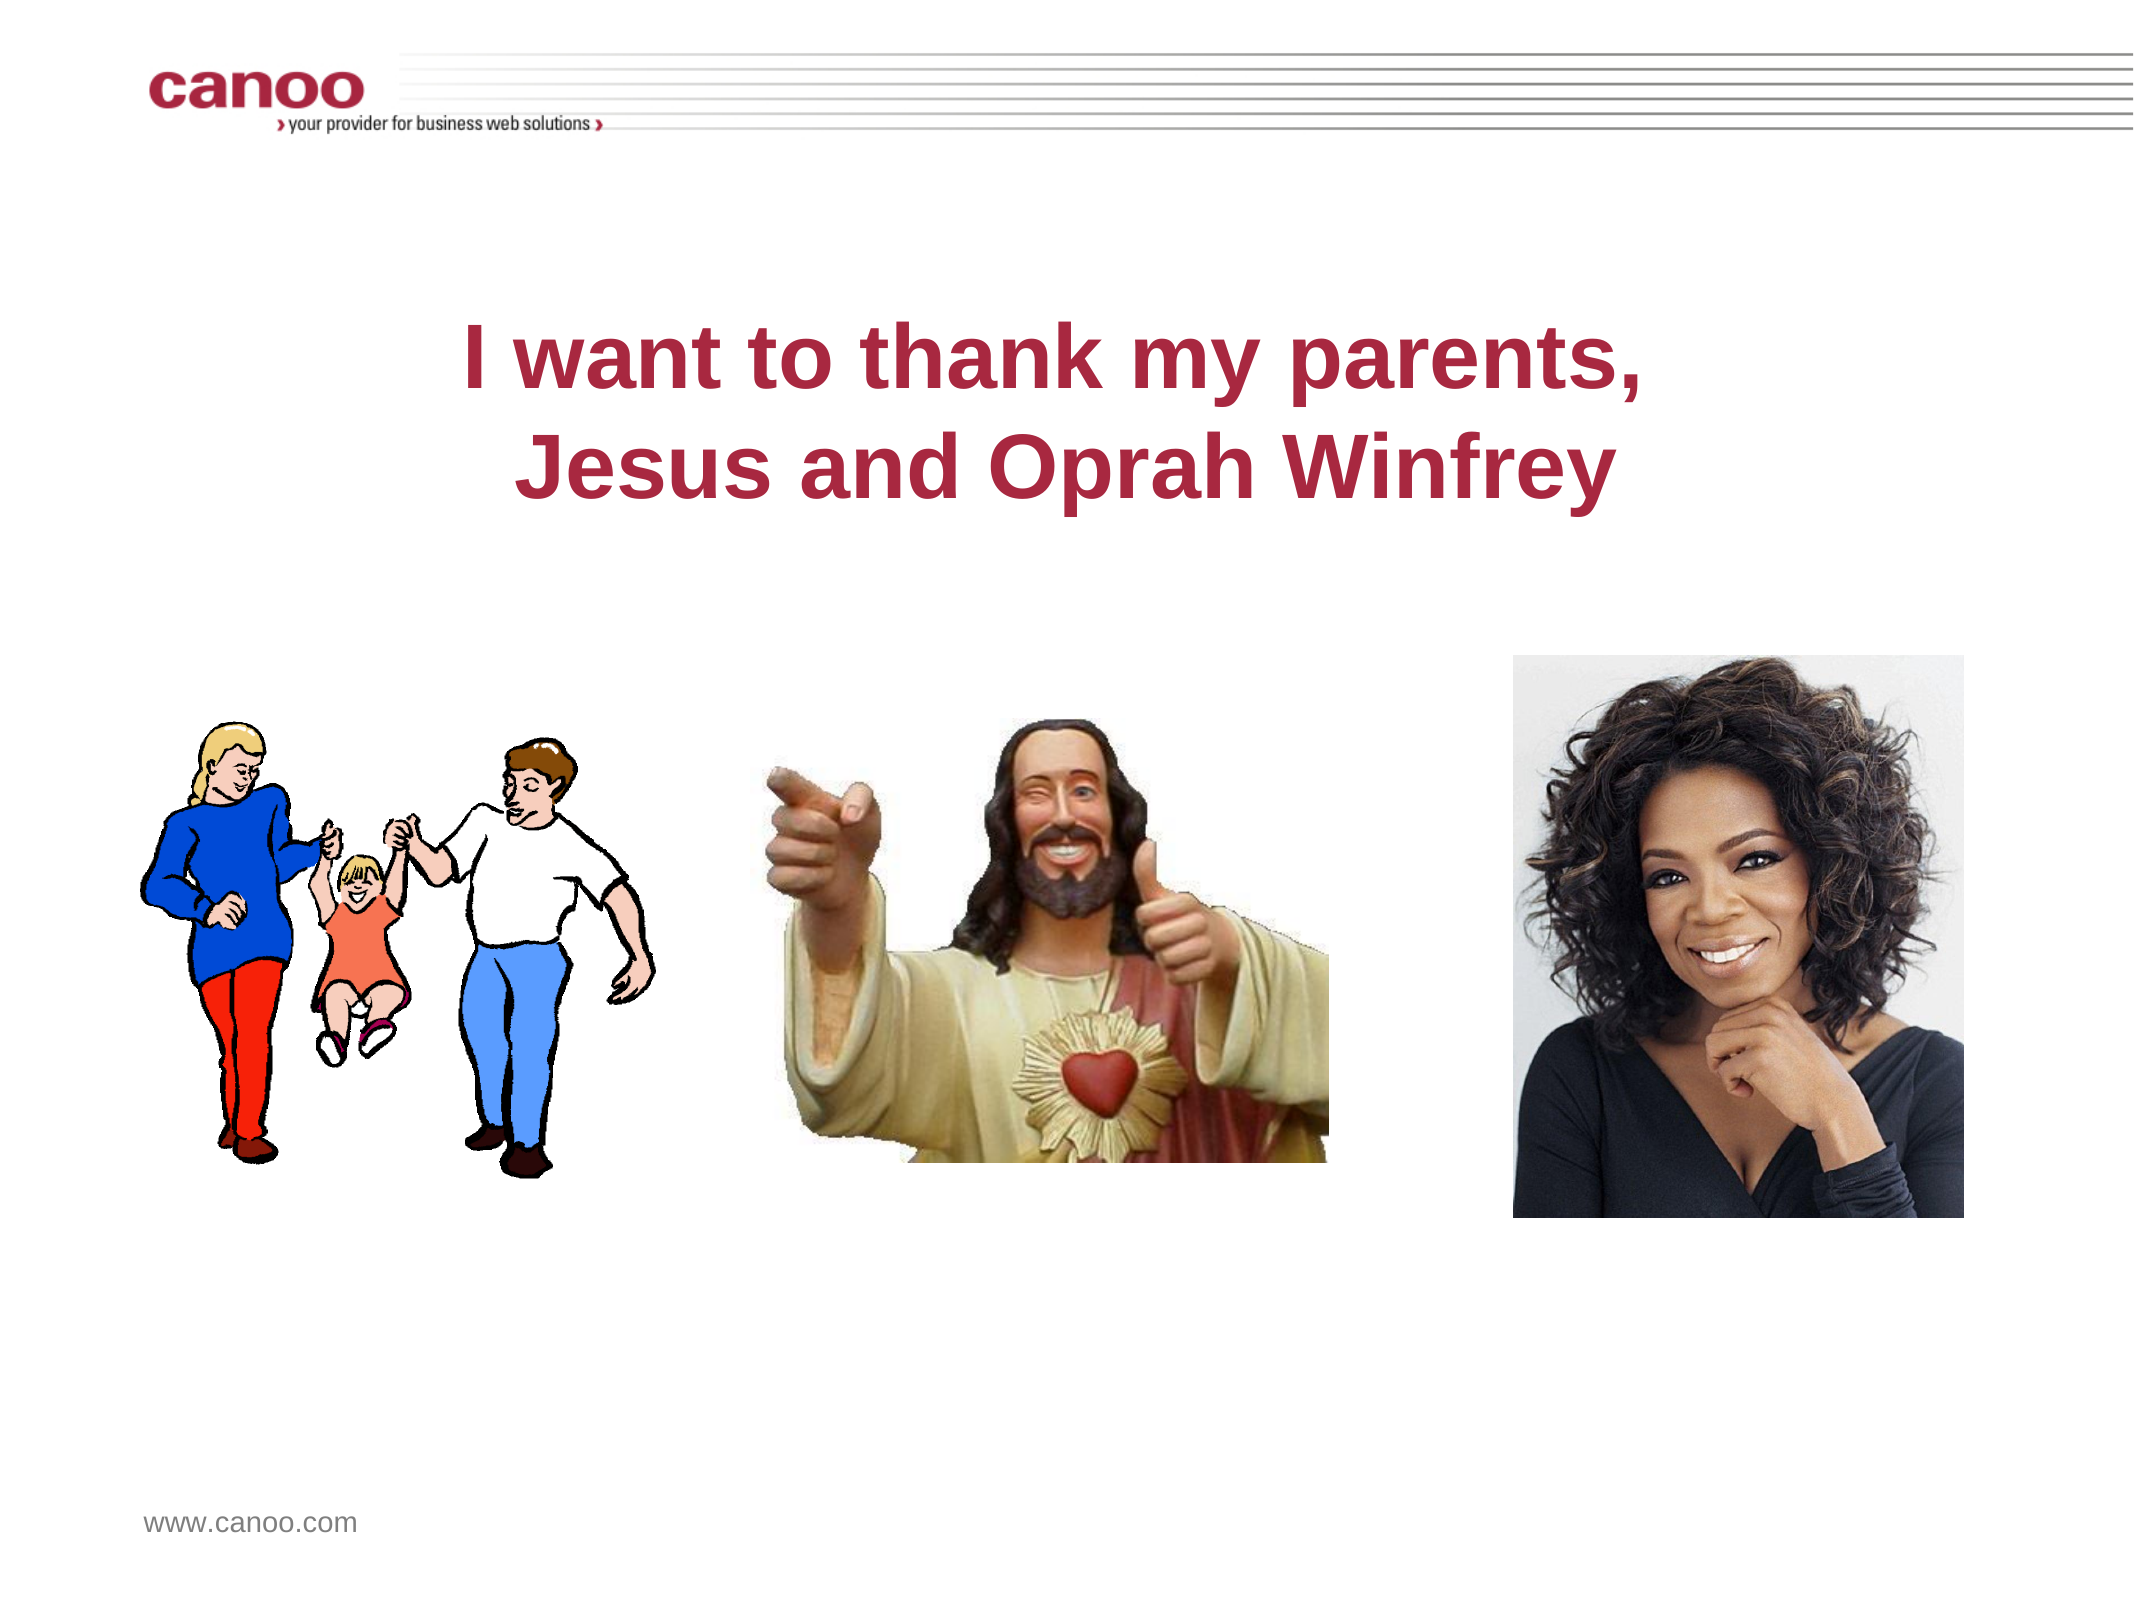

# I want to thank my parents, Jesus and Oprah Winfrey